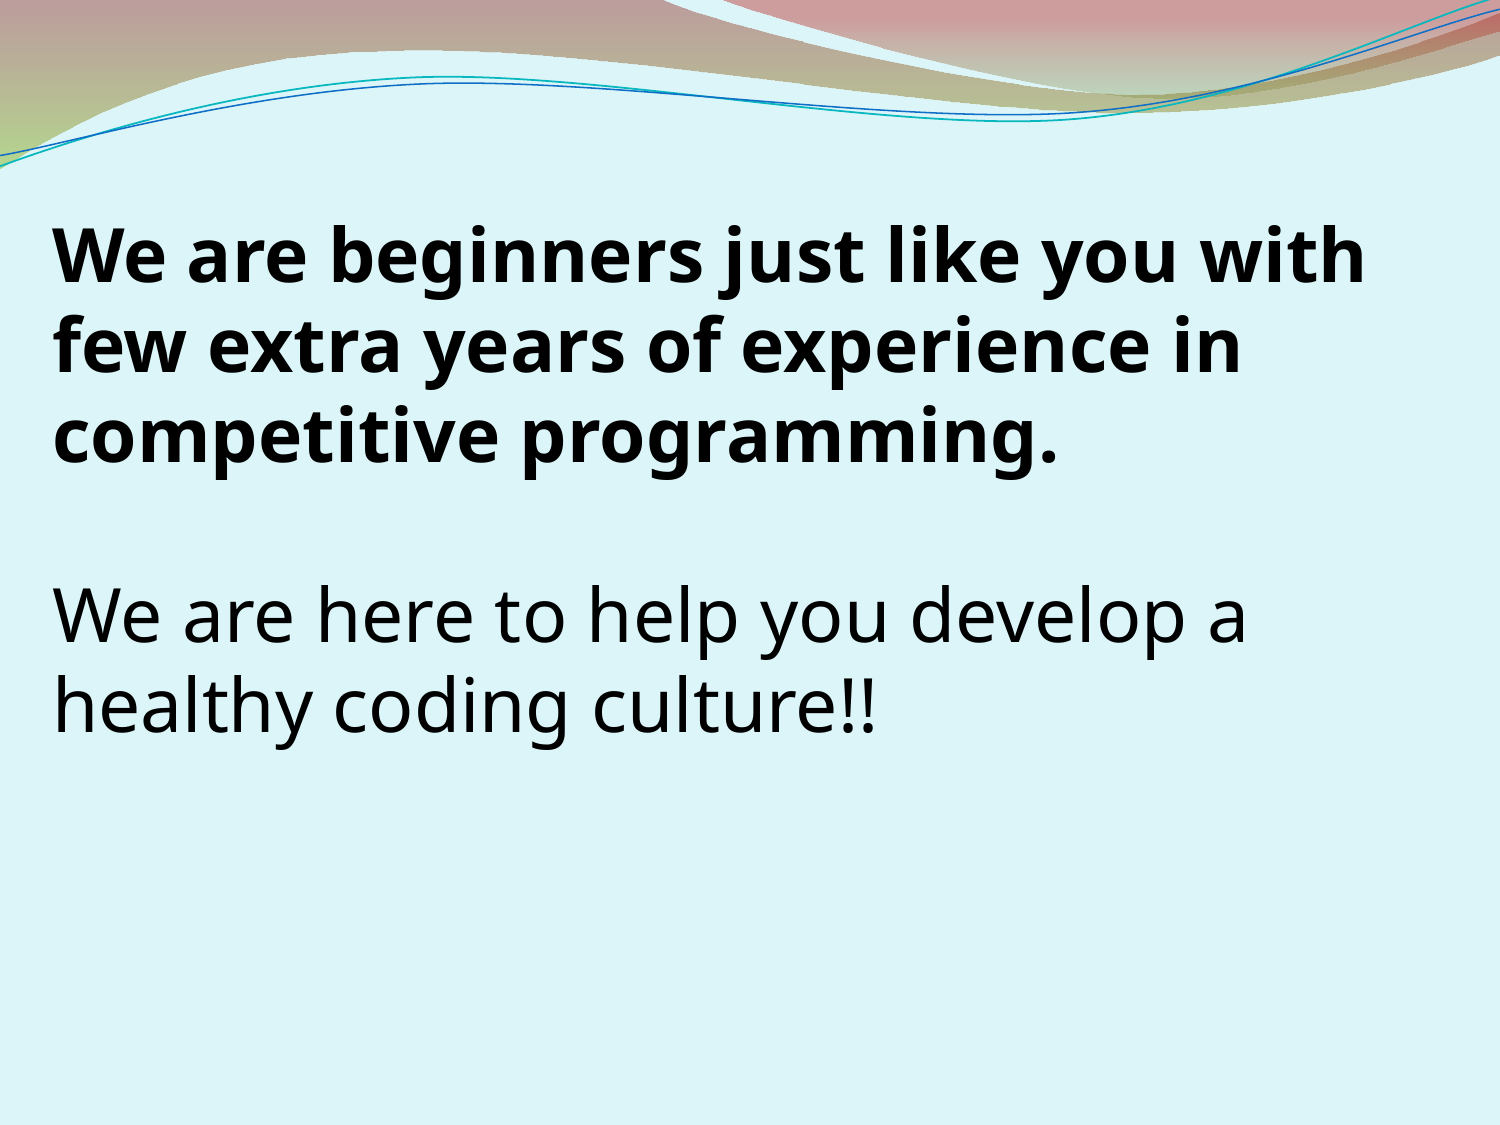

We are beginners just like you with few extra years of experience in competitive programming.
We are here to help you develop a healthy coding culture!!